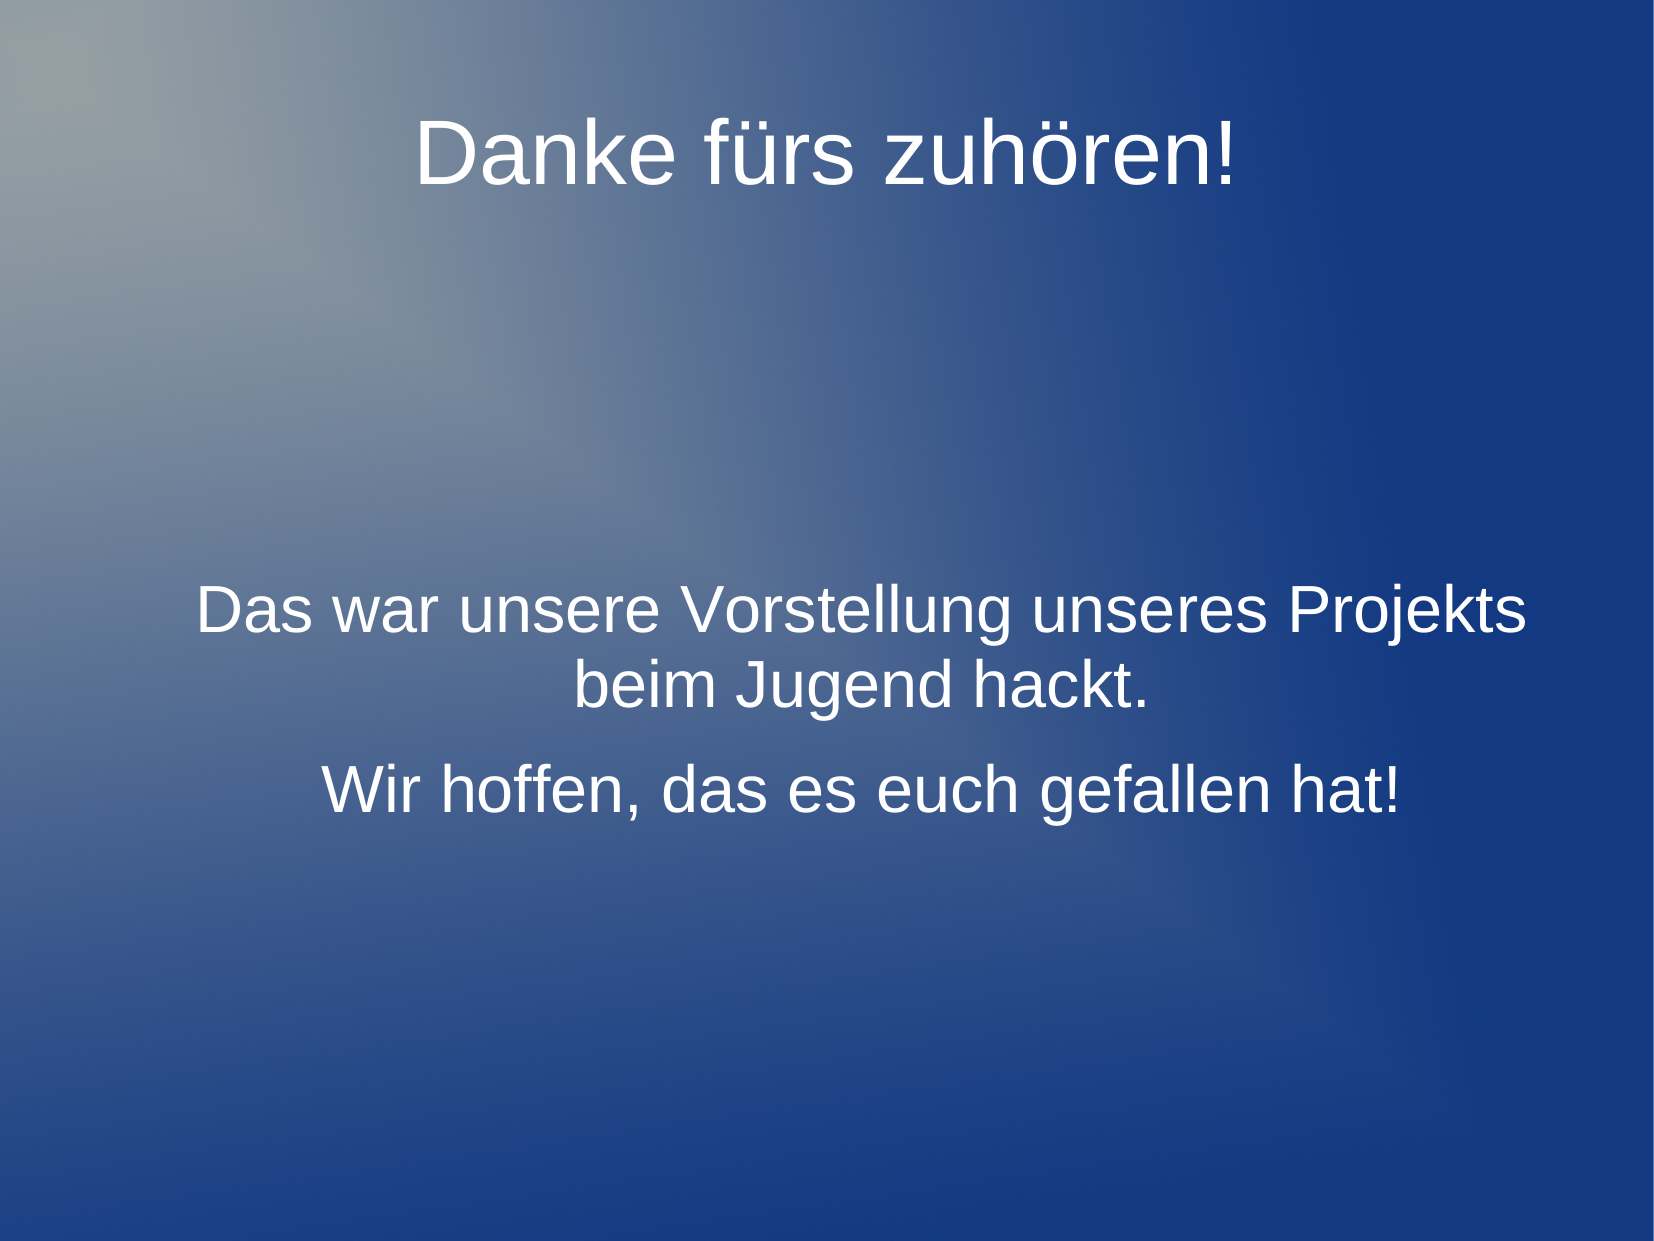

# Danke fürs zuhören!
Das war unsere Vorstellung unseres Projekts beim Jugend hackt.
Wir hoffen, das es euch gefallen hat!